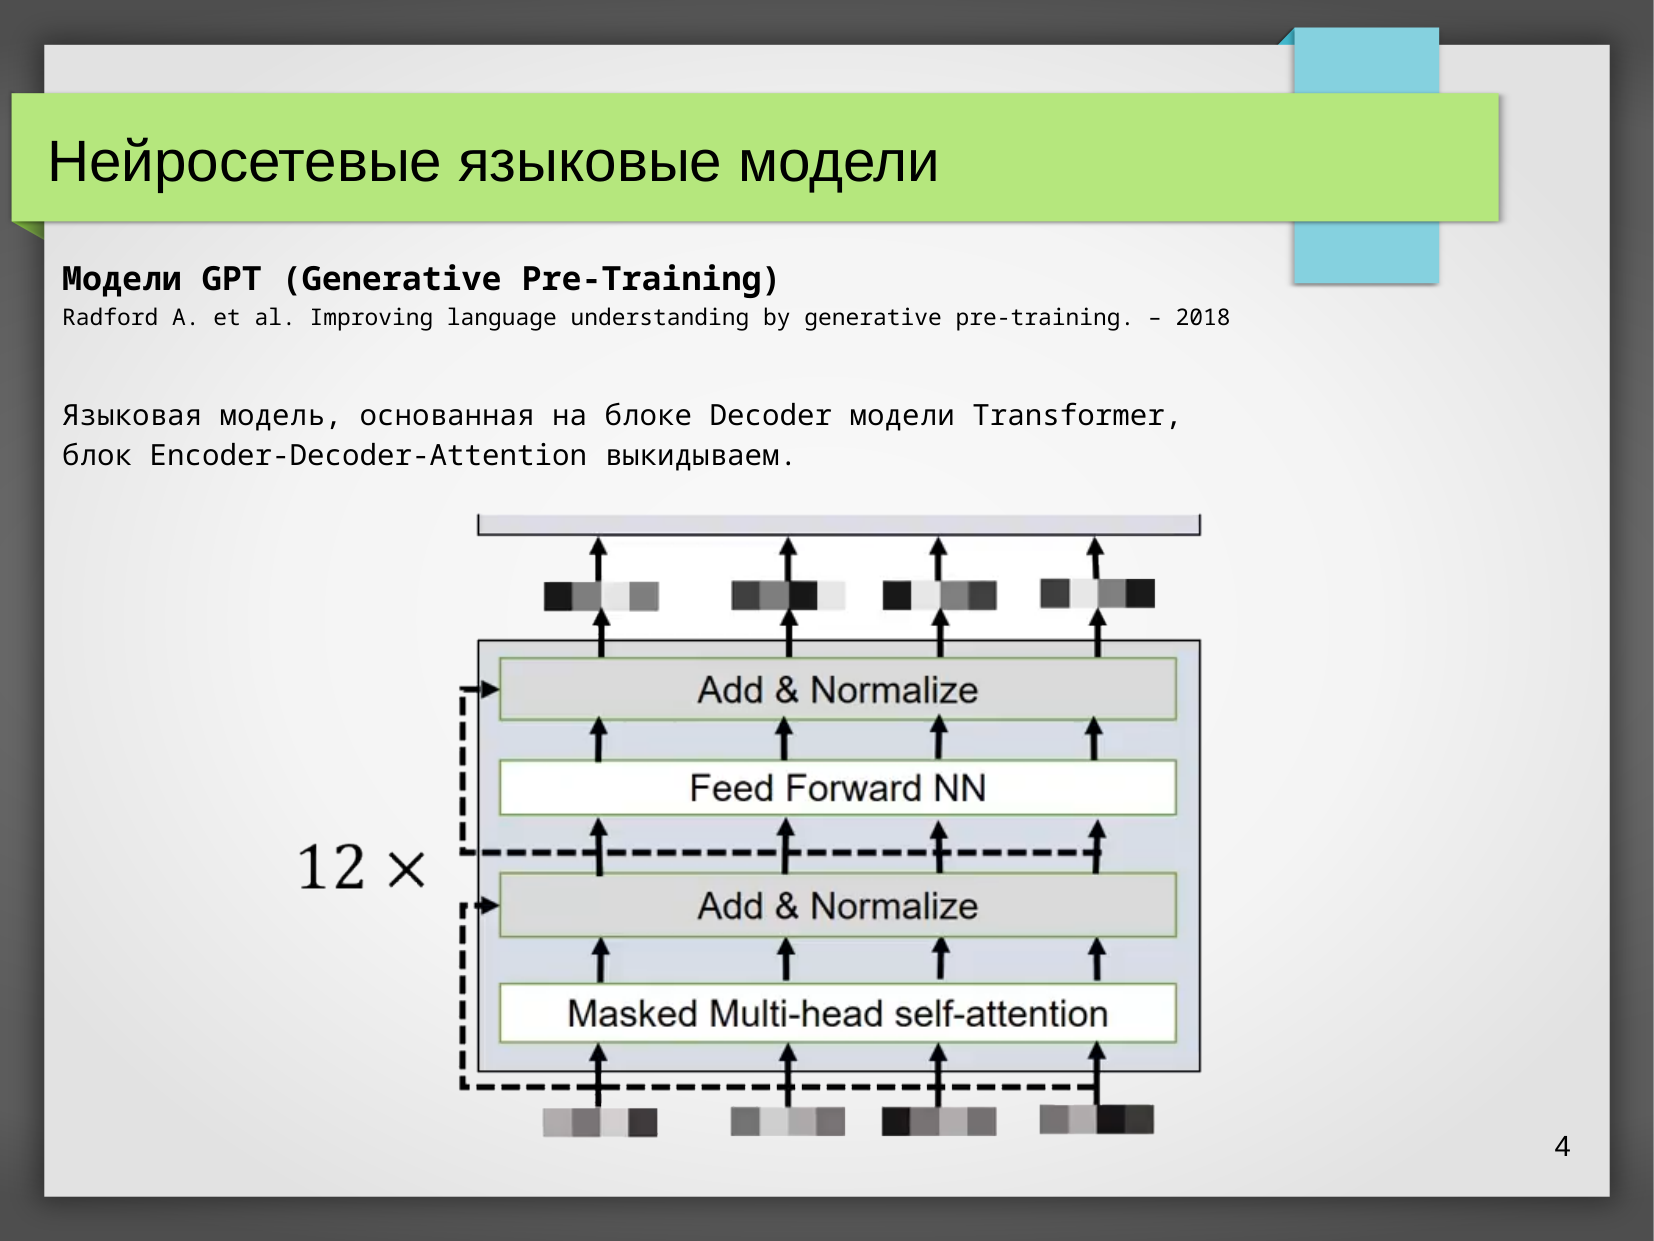

# Нейросетевые языковые модели
Модели GPT (Generative Pre-Training)
Radford A. et al. Improving language understanding by generative pre-training. – 2018
Языковая модель, основанная на блоке Decoder модели Transformer,
блок Encoder-Decoder-Attention выкидываем.
4